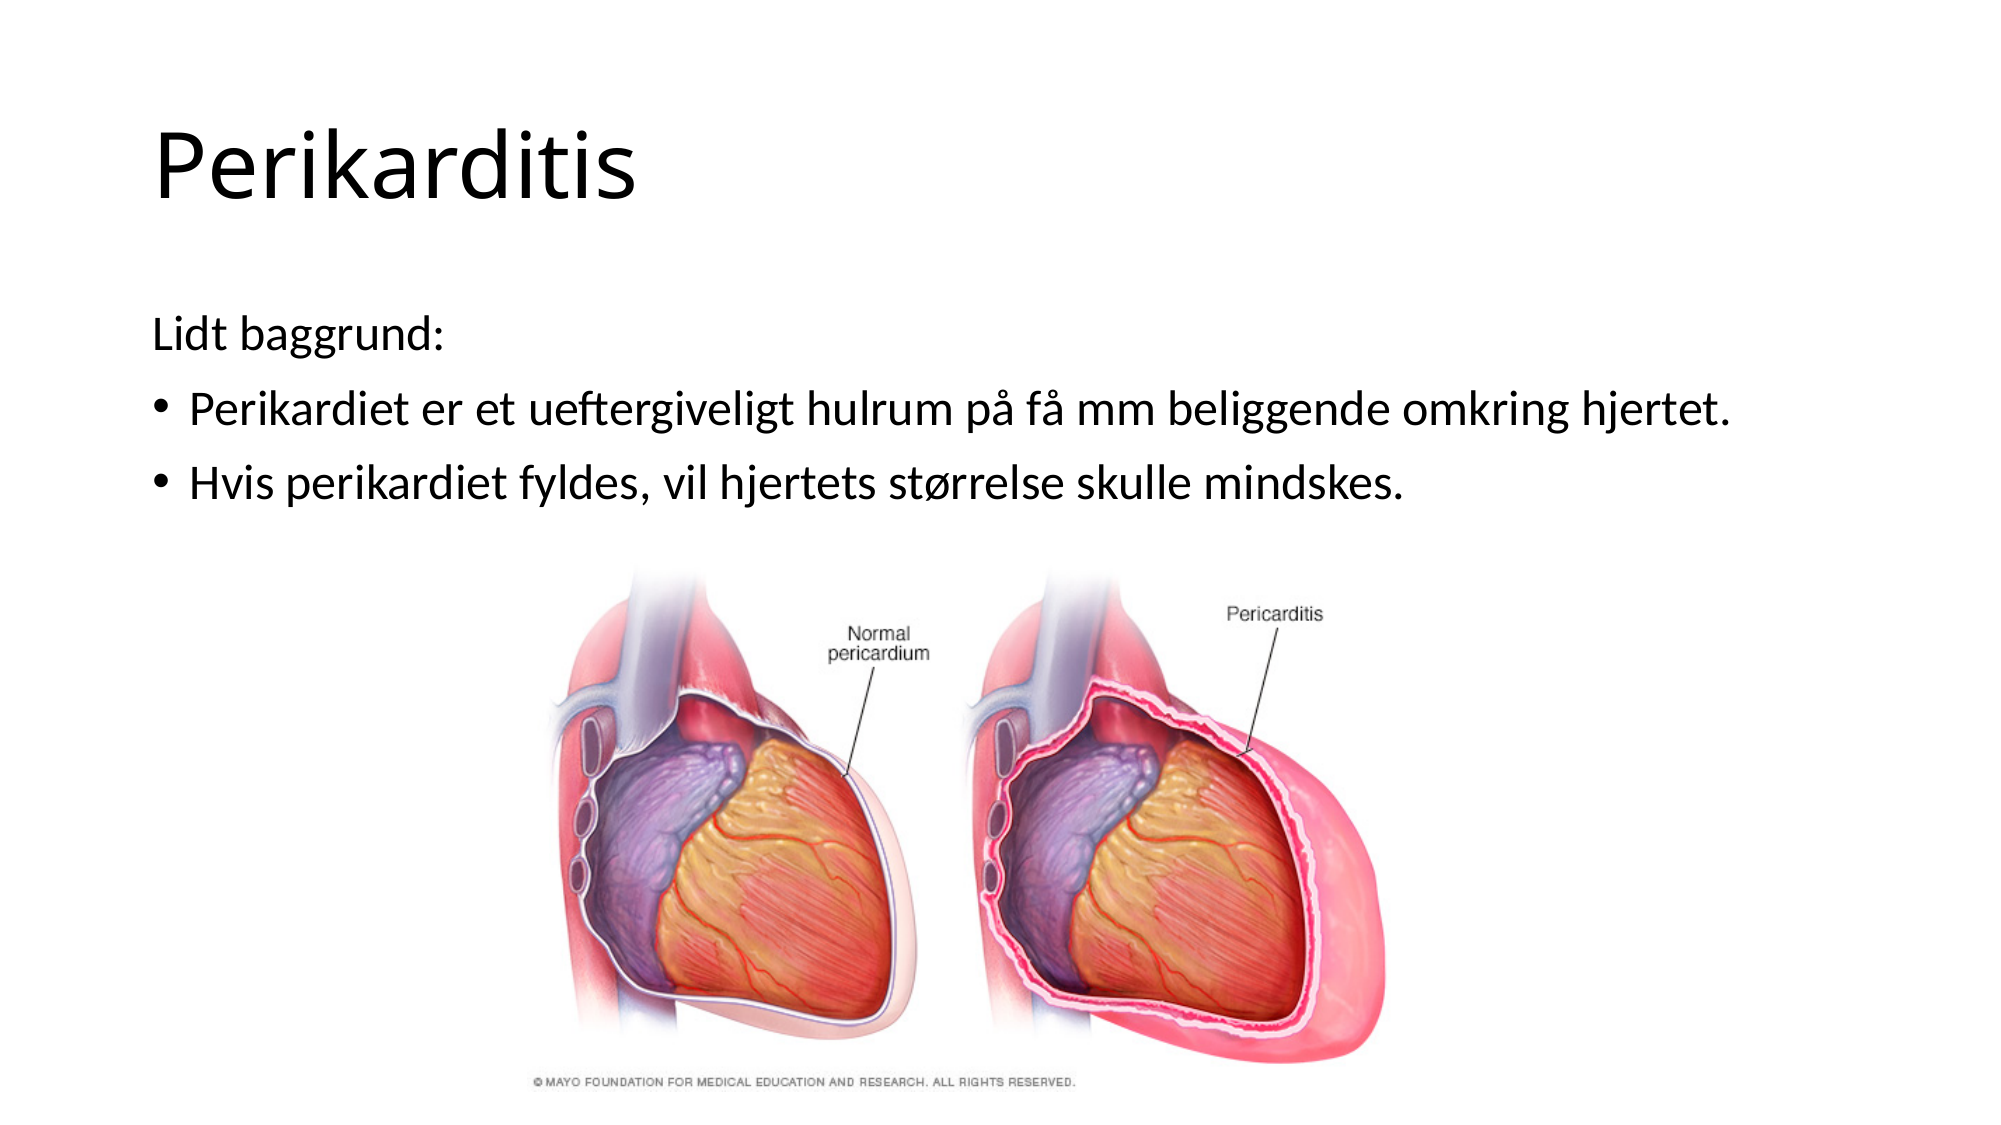

# Perikarditis
Lidt baggrund:
Perikardiet er et ueftergiveligt hulrum på få mm beliggende omkring hjertet.
Hvis perikardiet fyldes, vil hjertets størrelse skulle mindskes.